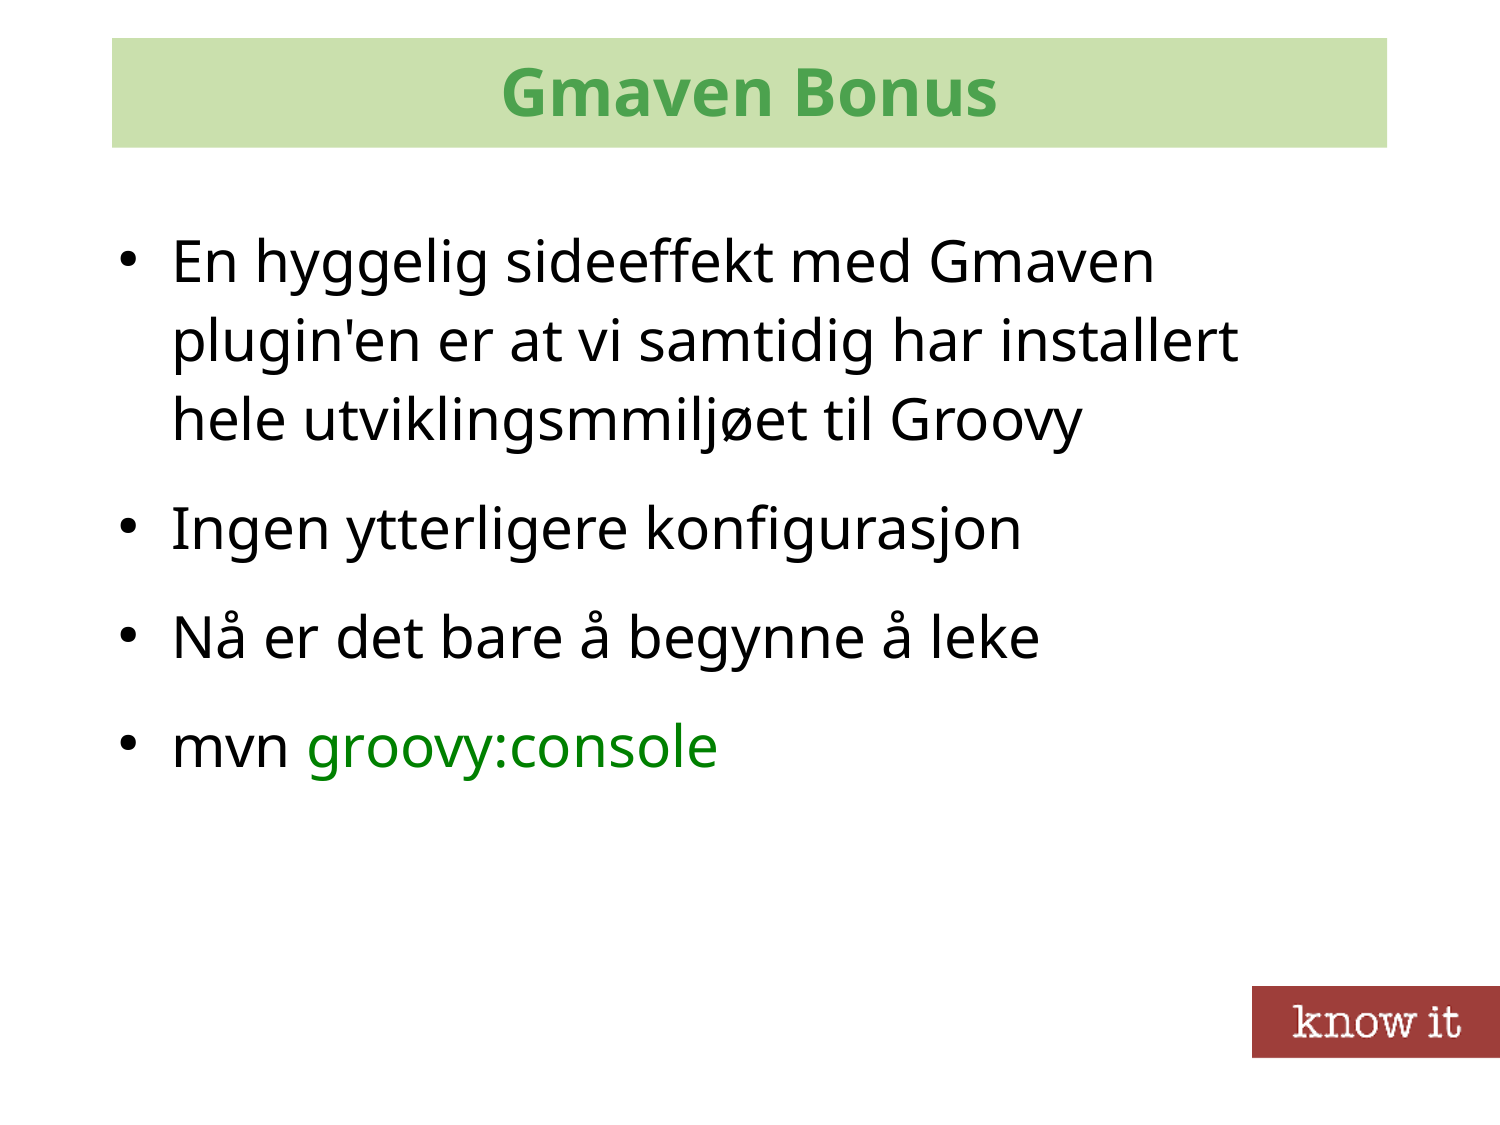

Gmaven Bonus
# En hyggelig sideeffekt med Gmaven plugin'en er at vi samtidig har installert hele utviklingsmmiljøet til Groovy
Ingen ytterligere konfigurasjon
Nå er det bare å begynne å leke
mvn groovy:console